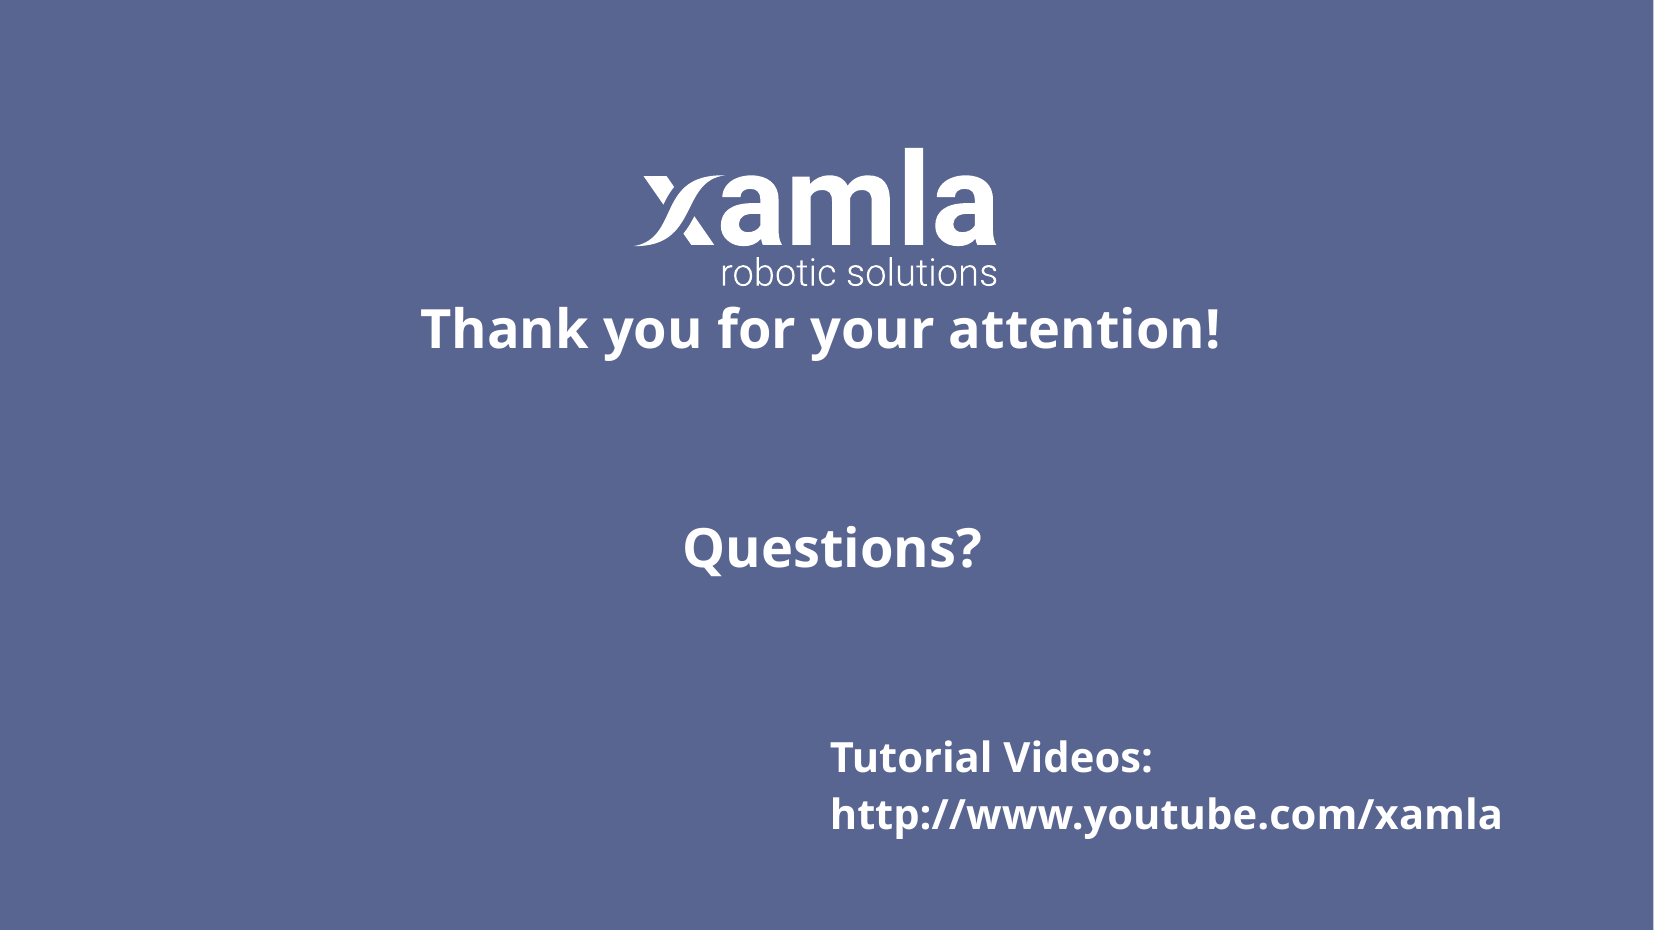

Thank you for your attention!
Questions?
Tutorial Videos:
http://www.youtube.com/xamla